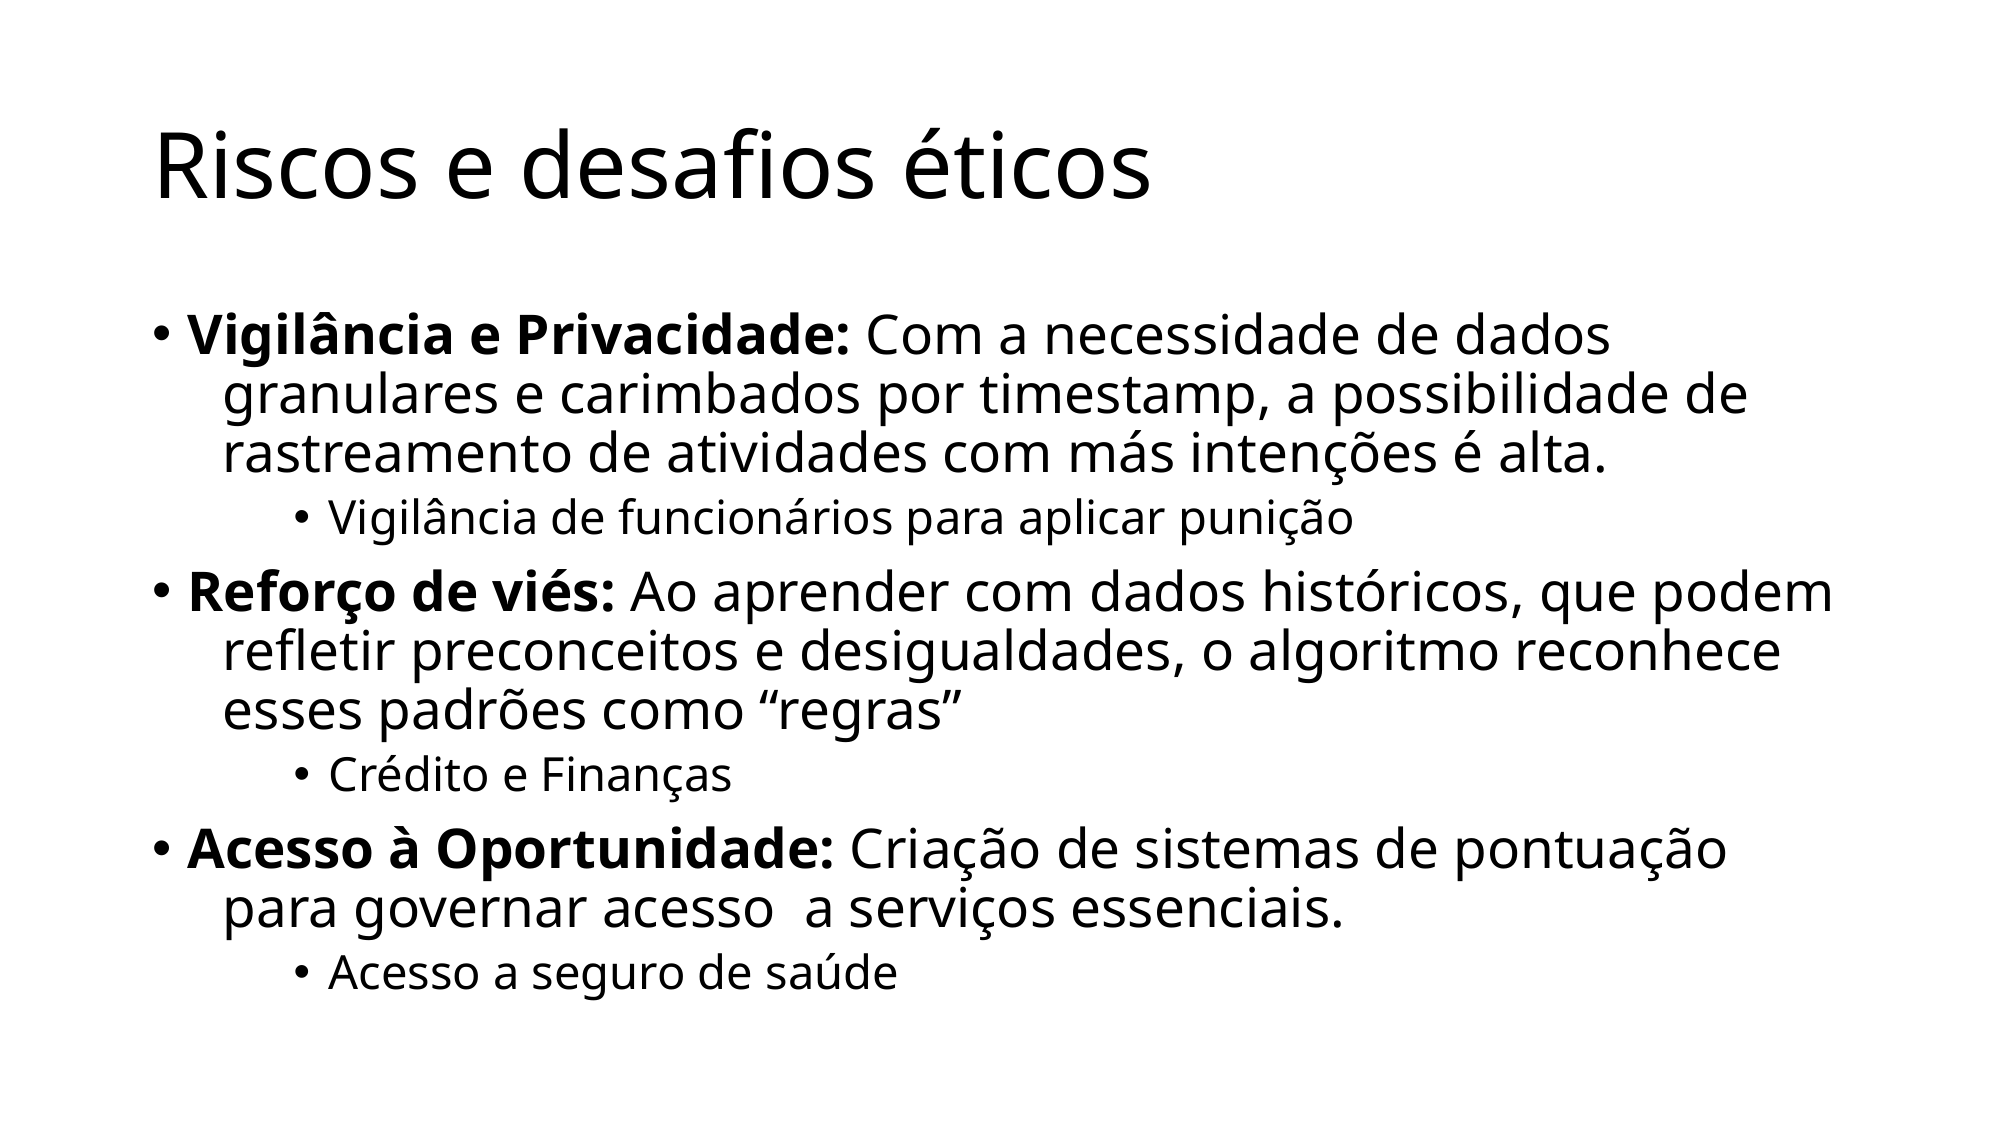

# Riscos e desafios éticos
Vigilância e Privacidade: Com a necessidade de dados granulares e carimbados por timestamp, a possibilidade de rastreamento de atividades com más intenções é alta.
Vigilância de funcionários para aplicar punição
Reforço de viés: Ao aprender com dados históricos, que podem refletir preconceitos e desigualdades, o algoritmo reconhece esses padrões como “regras”
Crédito e Finanças
Acesso à Oportunidade: Criação de sistemas de pontuação para governar acesso a serviços essenciais.
Acesso a seguro de saúde